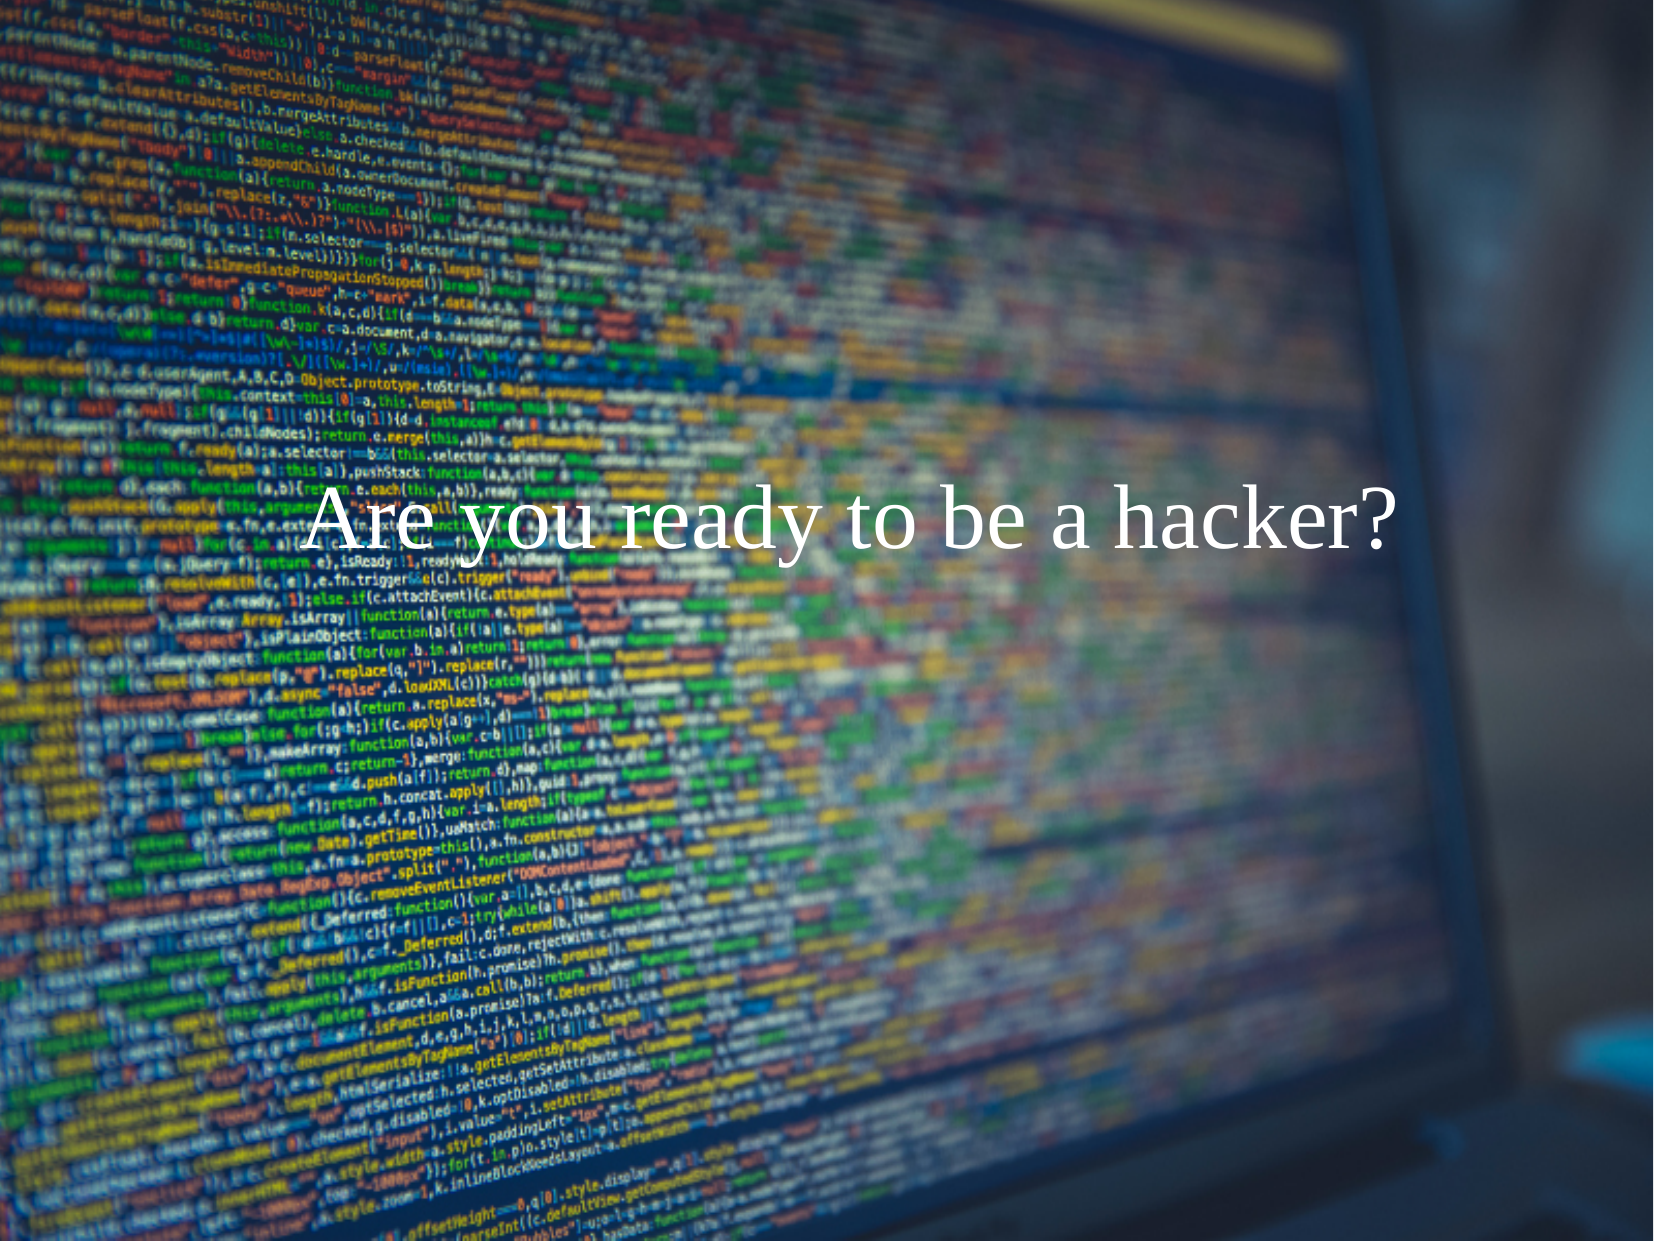

# Are you ready to be a hacker?